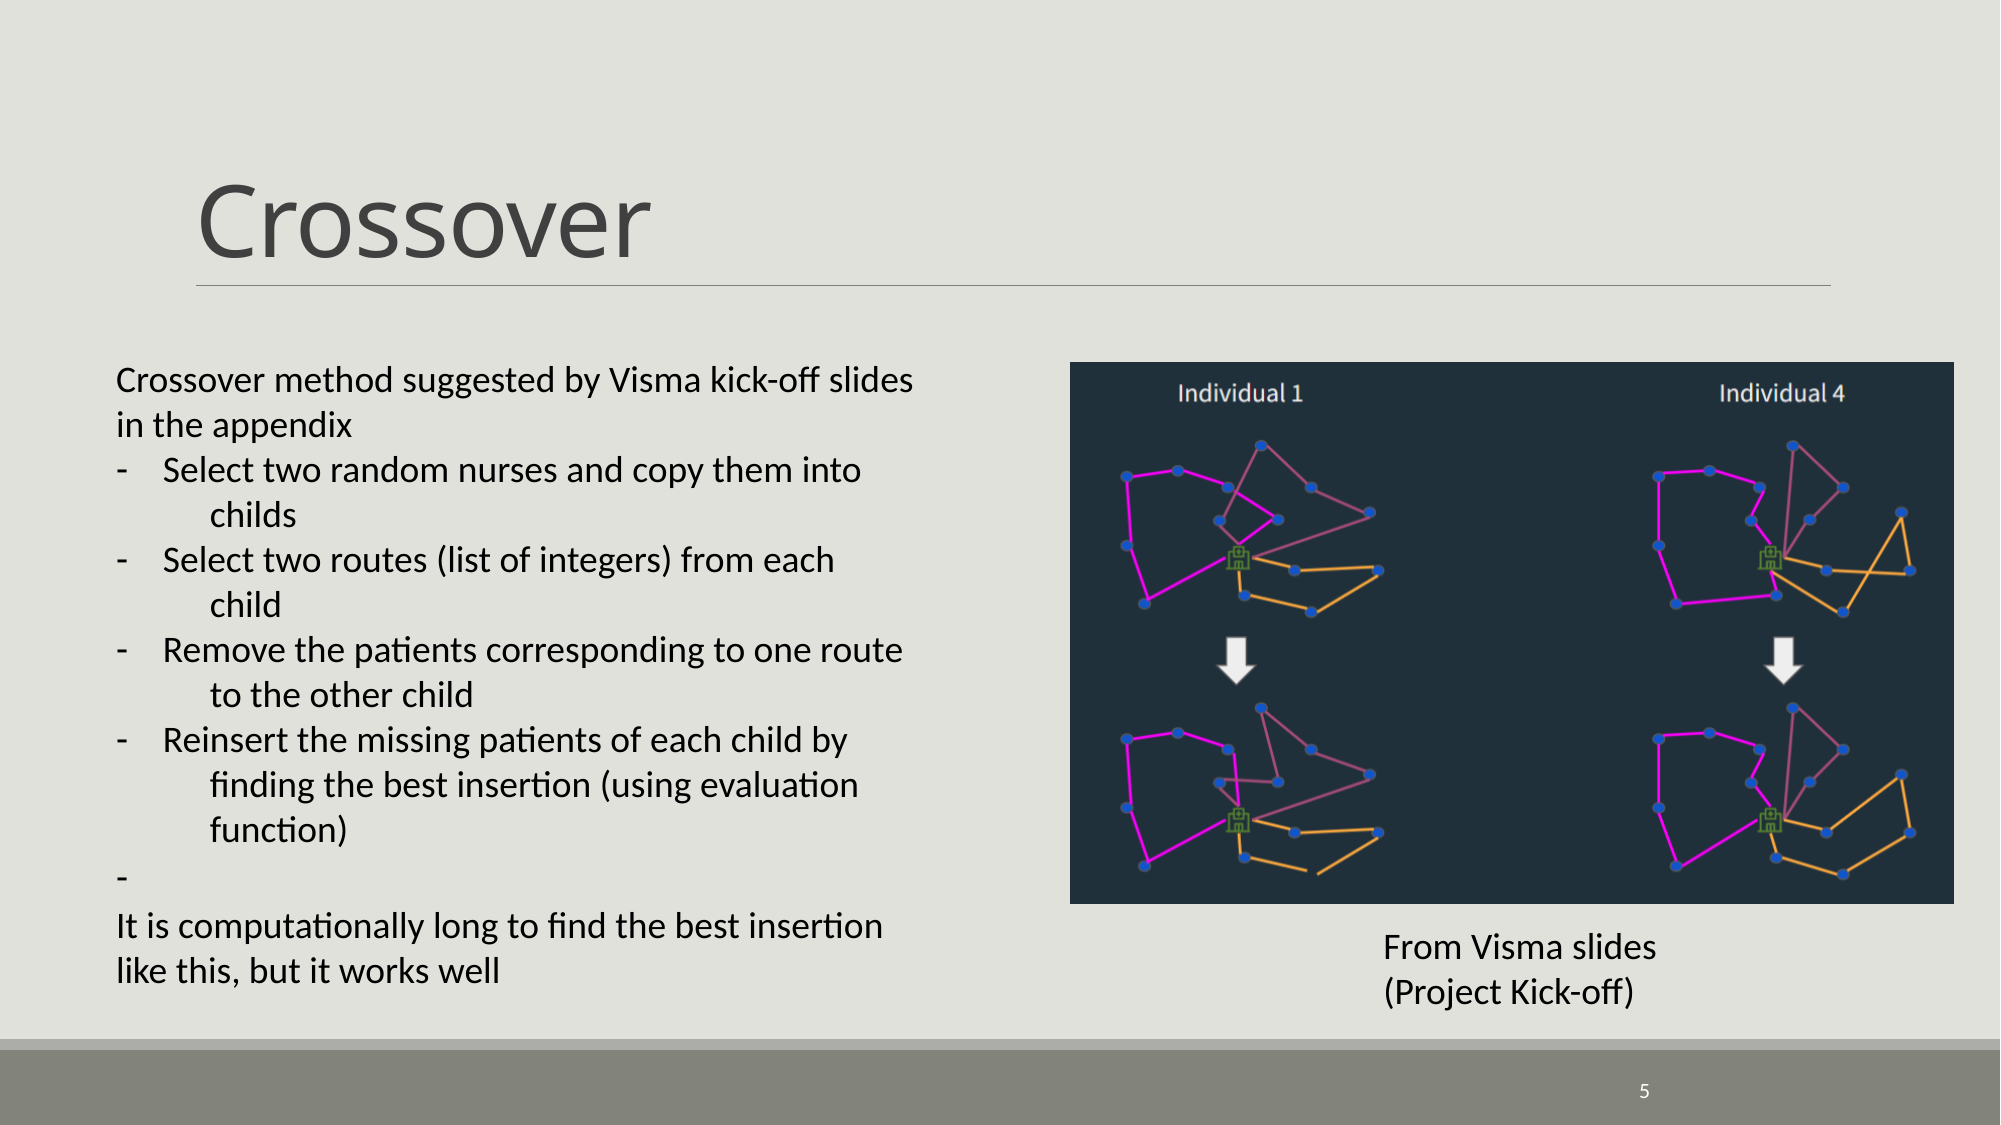

# Crossover
Crossover method suggested by Visma kick-off slides in the appendix
Select two random nurses and copy them into childs
Select two routes (list of integers) from each child
Remove the patients corresponding to one route to the other child
Reinsert the missing patients of each child by finding the best insertion (using evaluation function)
It is computationally long to find the best insertion like this, but it works well
From Visma slides (Project Kick-off)